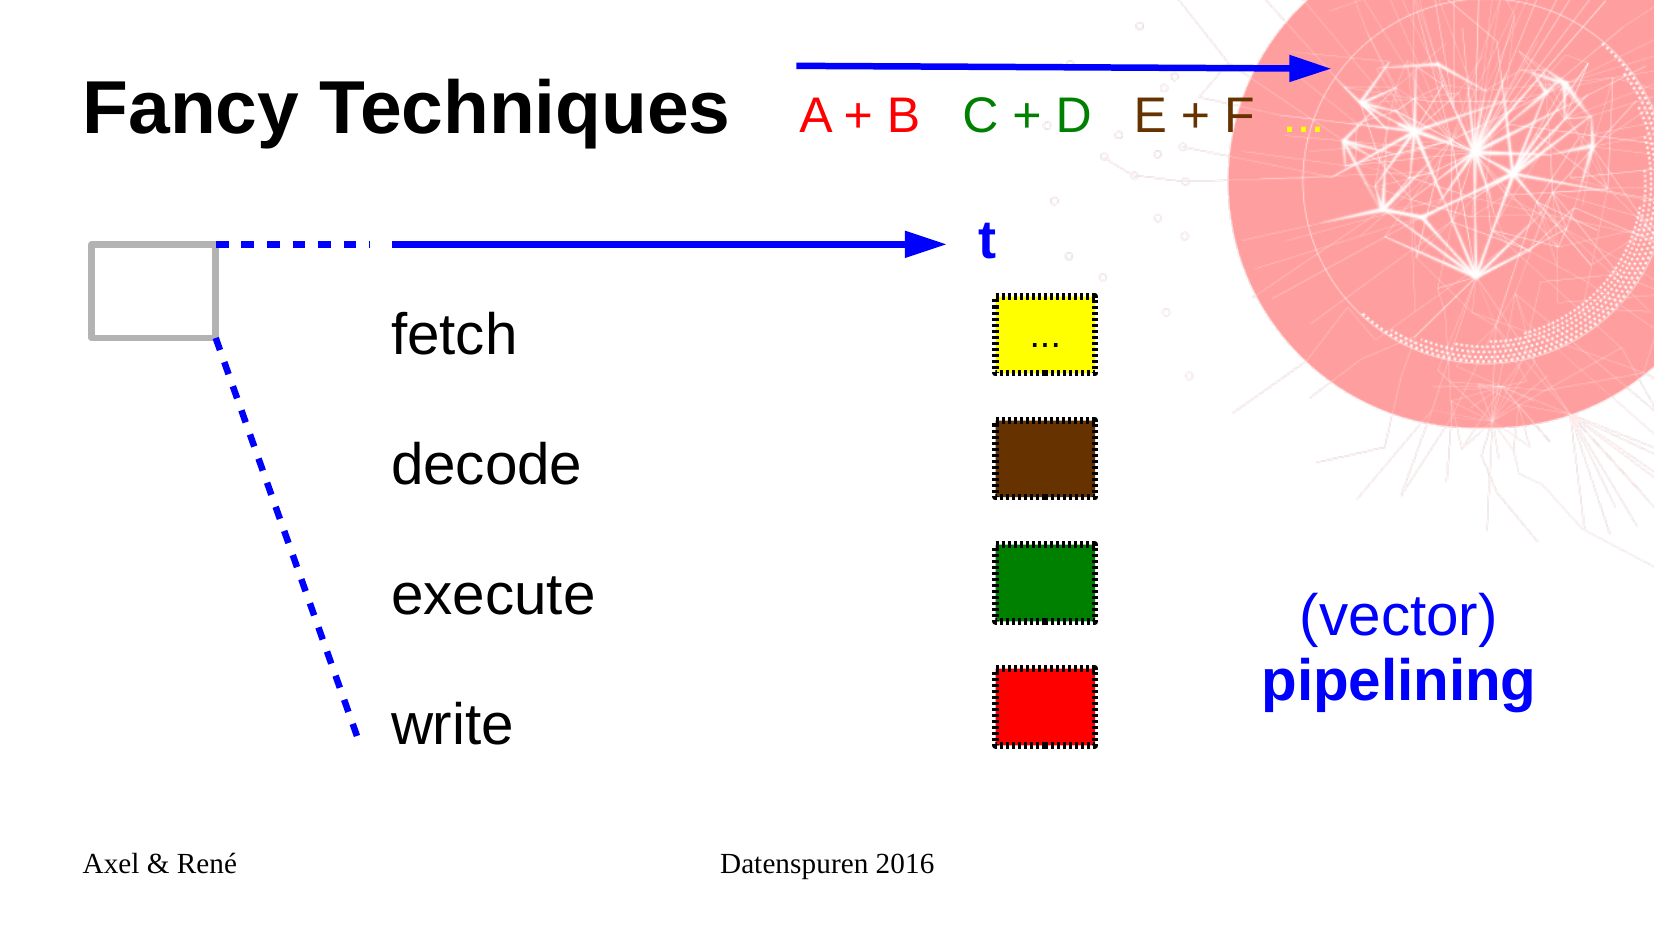

# Fancy Techniques
A + B C + D E + F ...
t
fetch
decode
execute
write
...
(vector) pipelining